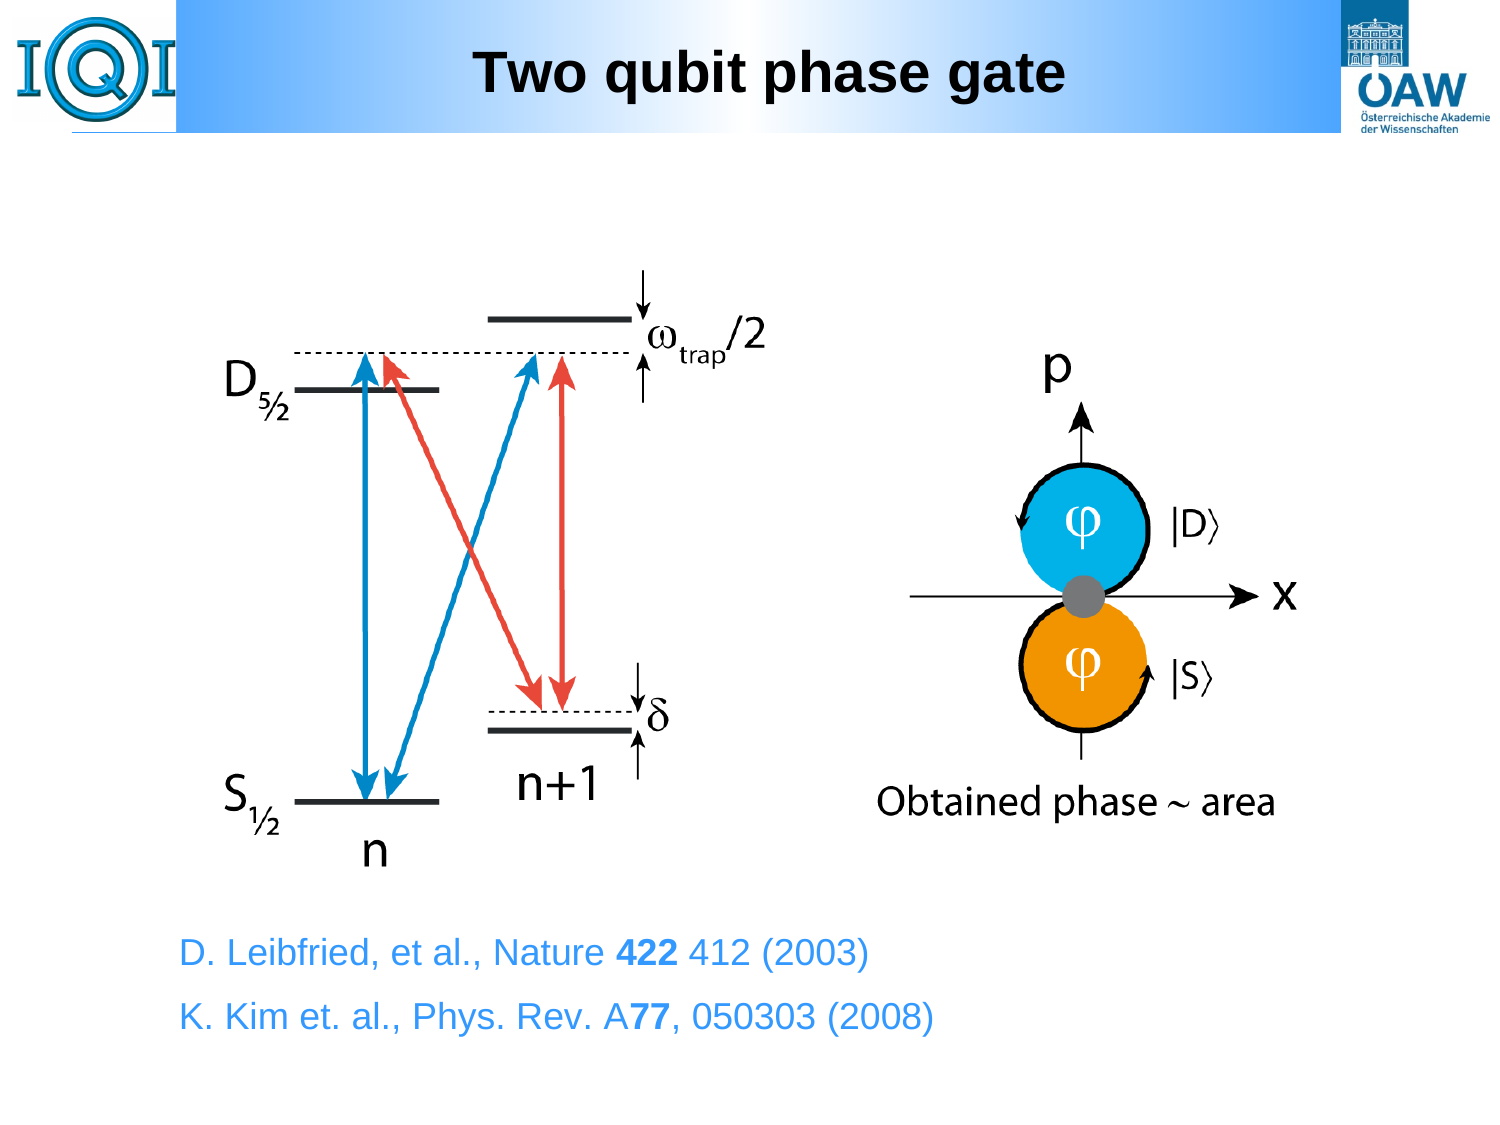

Two qubit phase gate
D. Leibfried, et al., Nature 422 412 (2003)
K. Kim et. al., Phys. Rev. A77, 050303 (2008)‏